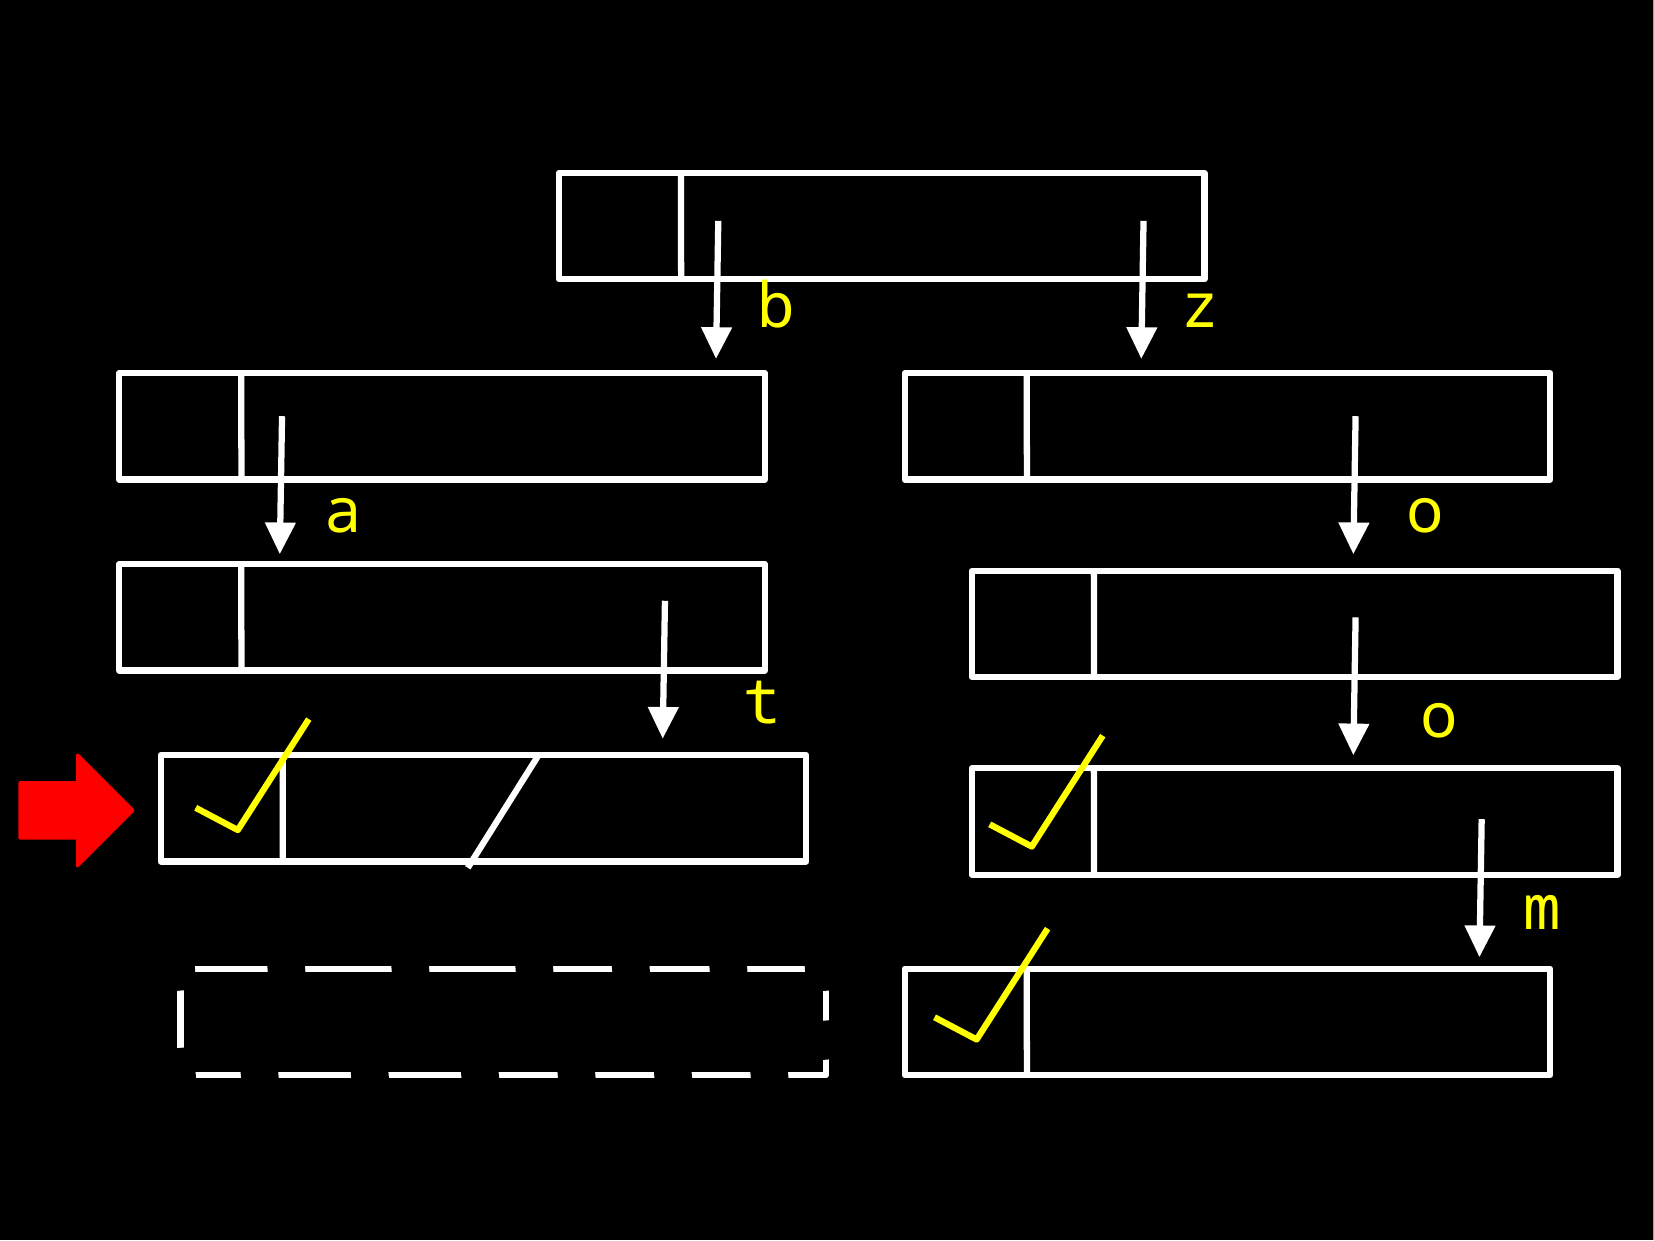

struct node
{
 /* data */
	 // pointers to other nodes
	 struct node* children[26];
};
b
z
a
o
t
o
m